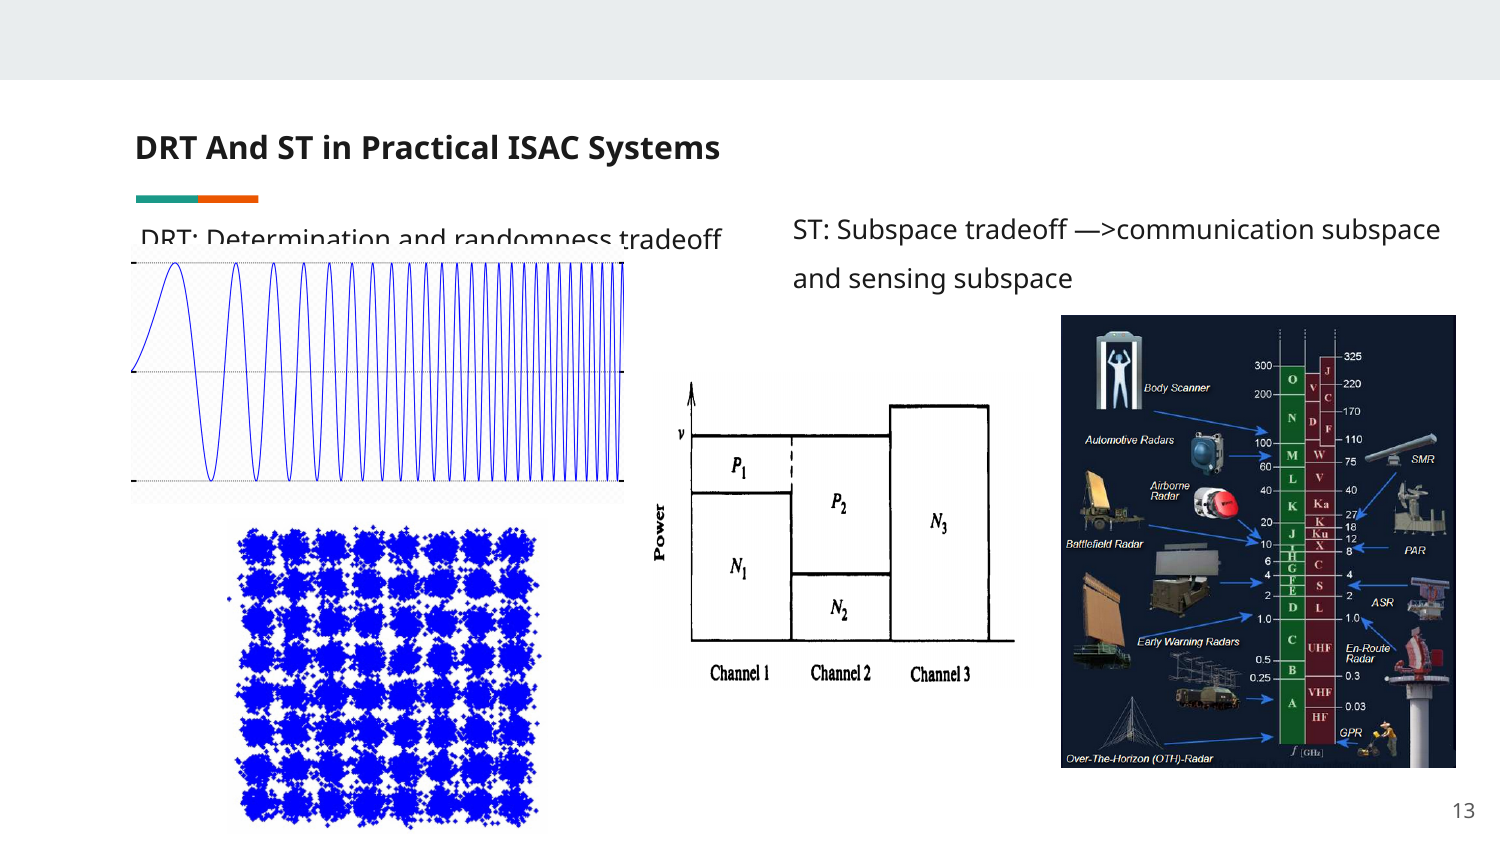

# DRT And ST in Practical ISAC Systems
ST: Subspace tradeoff —>communication subspace and sensing subspace
DRT: Determination and randomness tradeoff